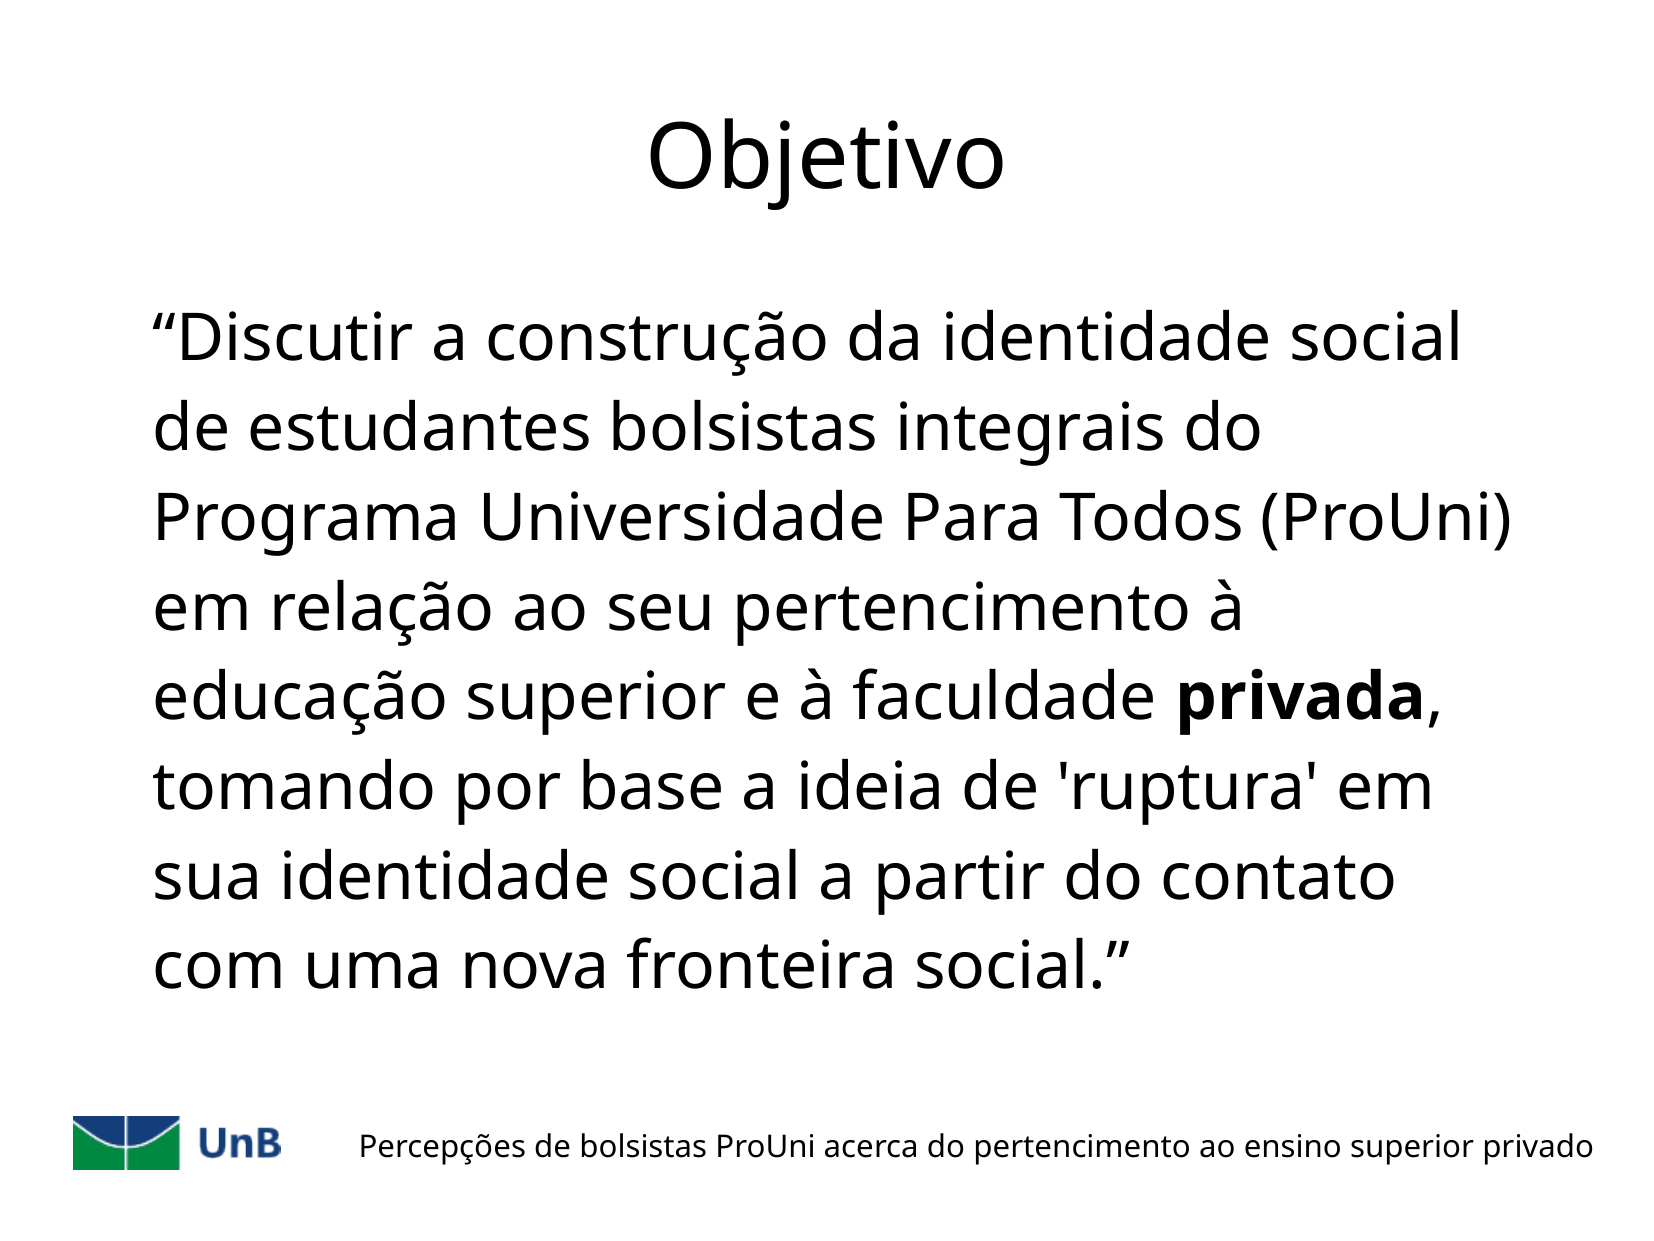

# Objetivo
“Discutir a construção da identidade social de estudantes bolsistas integrais do Programa Universidade Para Todos (ProUni) em relação ao seu pertencimento à educação superior e à faculdade privada, tomando por base a ideia de 'ruptura' em sua identidade social a partir do contato com uma nova fronteira social.”
Percepções de bolsistas ProUni acerca do pertencimento ao ensino superior privado